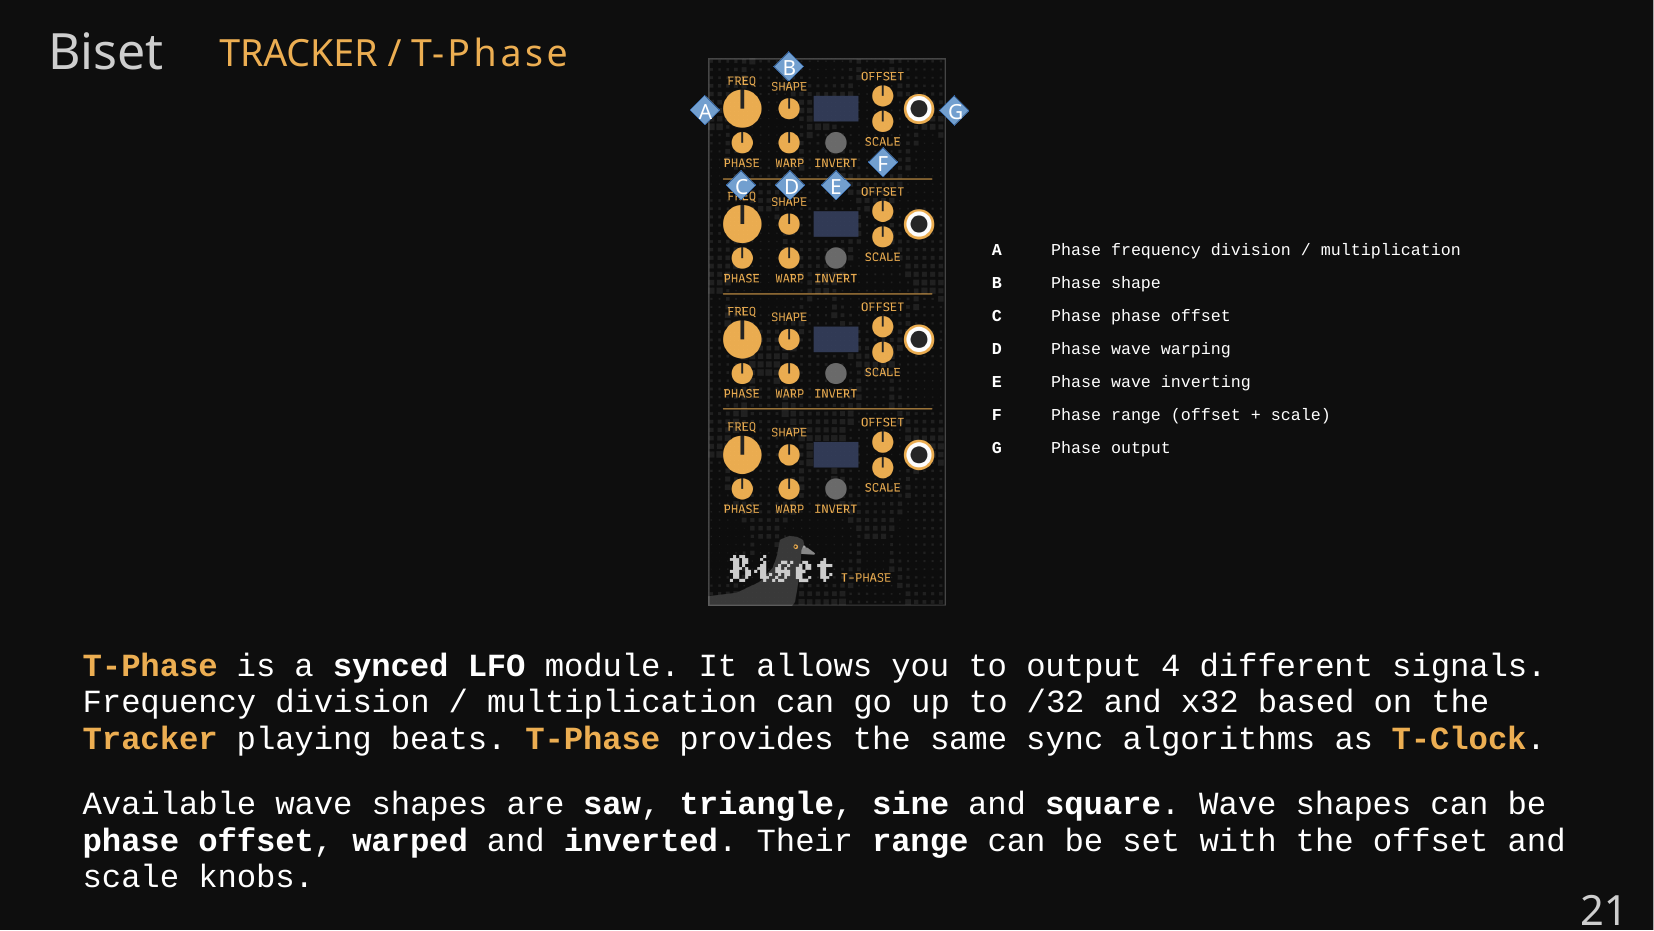

# Biset
TRACKER / T-Phase
B
A
G
F
C
D
E
A	Phase frequency division / multiplication
B	Phase shape
C	Phase phase offset
D	Phase wave warping
E	Phase wave inverting
F	Phase range (offset + scale)
G	Phase output
T-Phase is a synced LFO module. It allows you to output 4 different signals. Frequency division / multiplication can go up to /32 and x32 based on the Tracker playing beats. T-Phase provides the same sync algorithms as T-Clock.
Available wave shapes are saw, triangle, sine and square. Wave shapes can be phase offset, warped and inverted. Their range can be set with the offset and scale knobs.
21